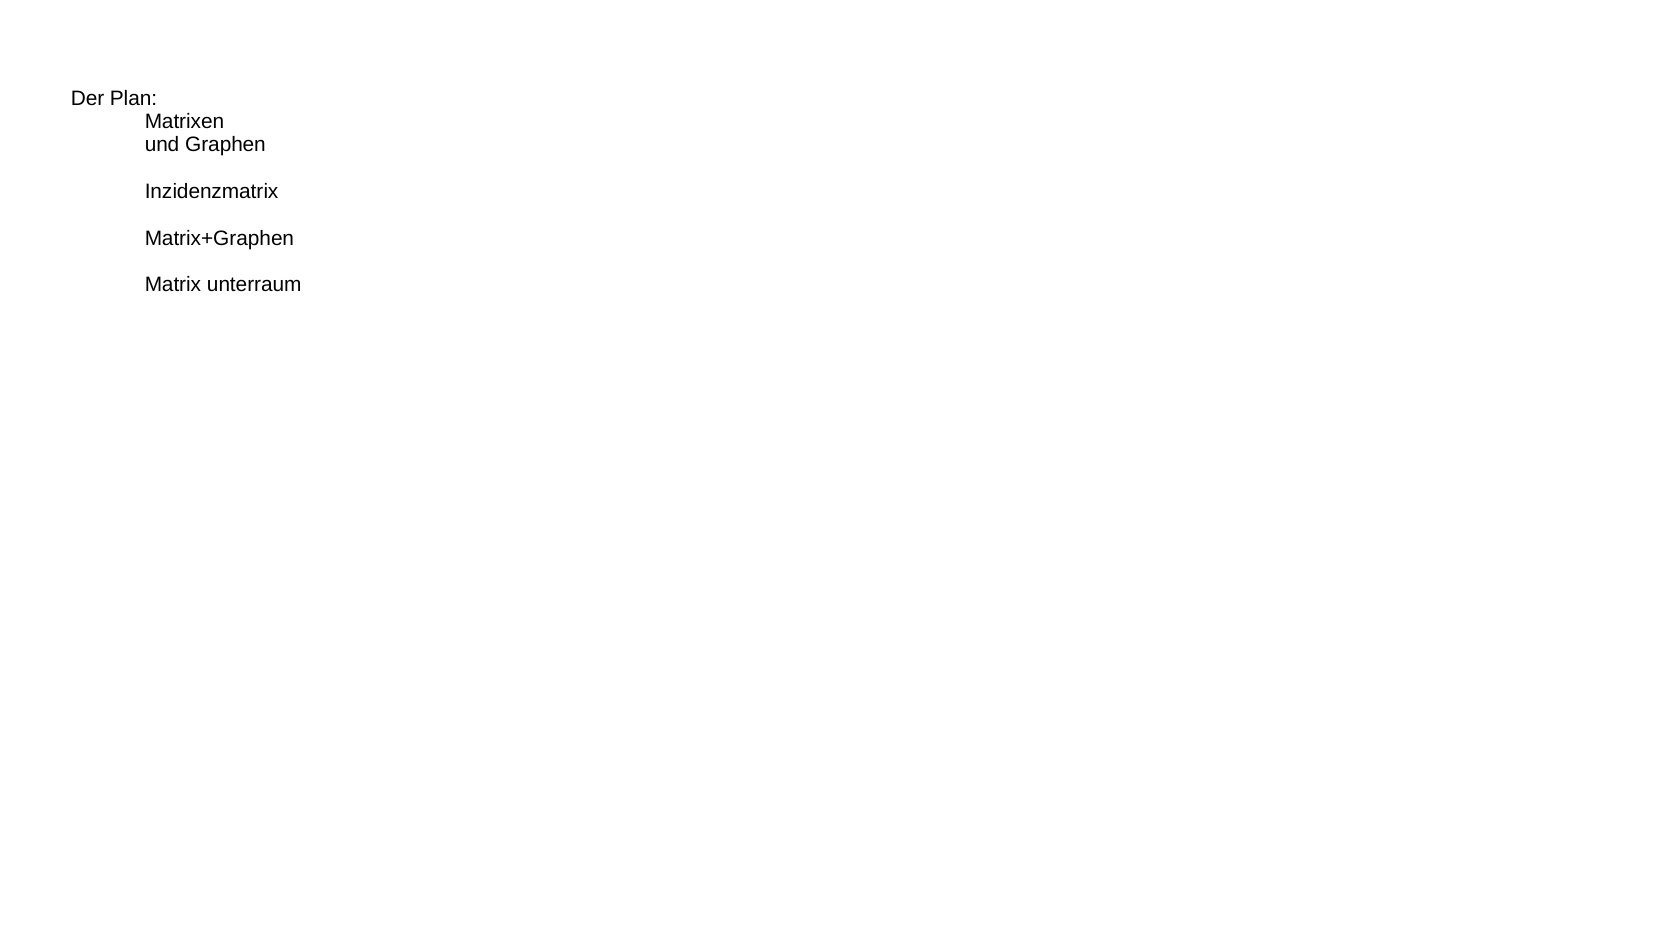

# Der Plan:
	Matrixen
	und Graphen
	Inzidenzmatrix
	Matrix+Graphen
	Matrix unterraum